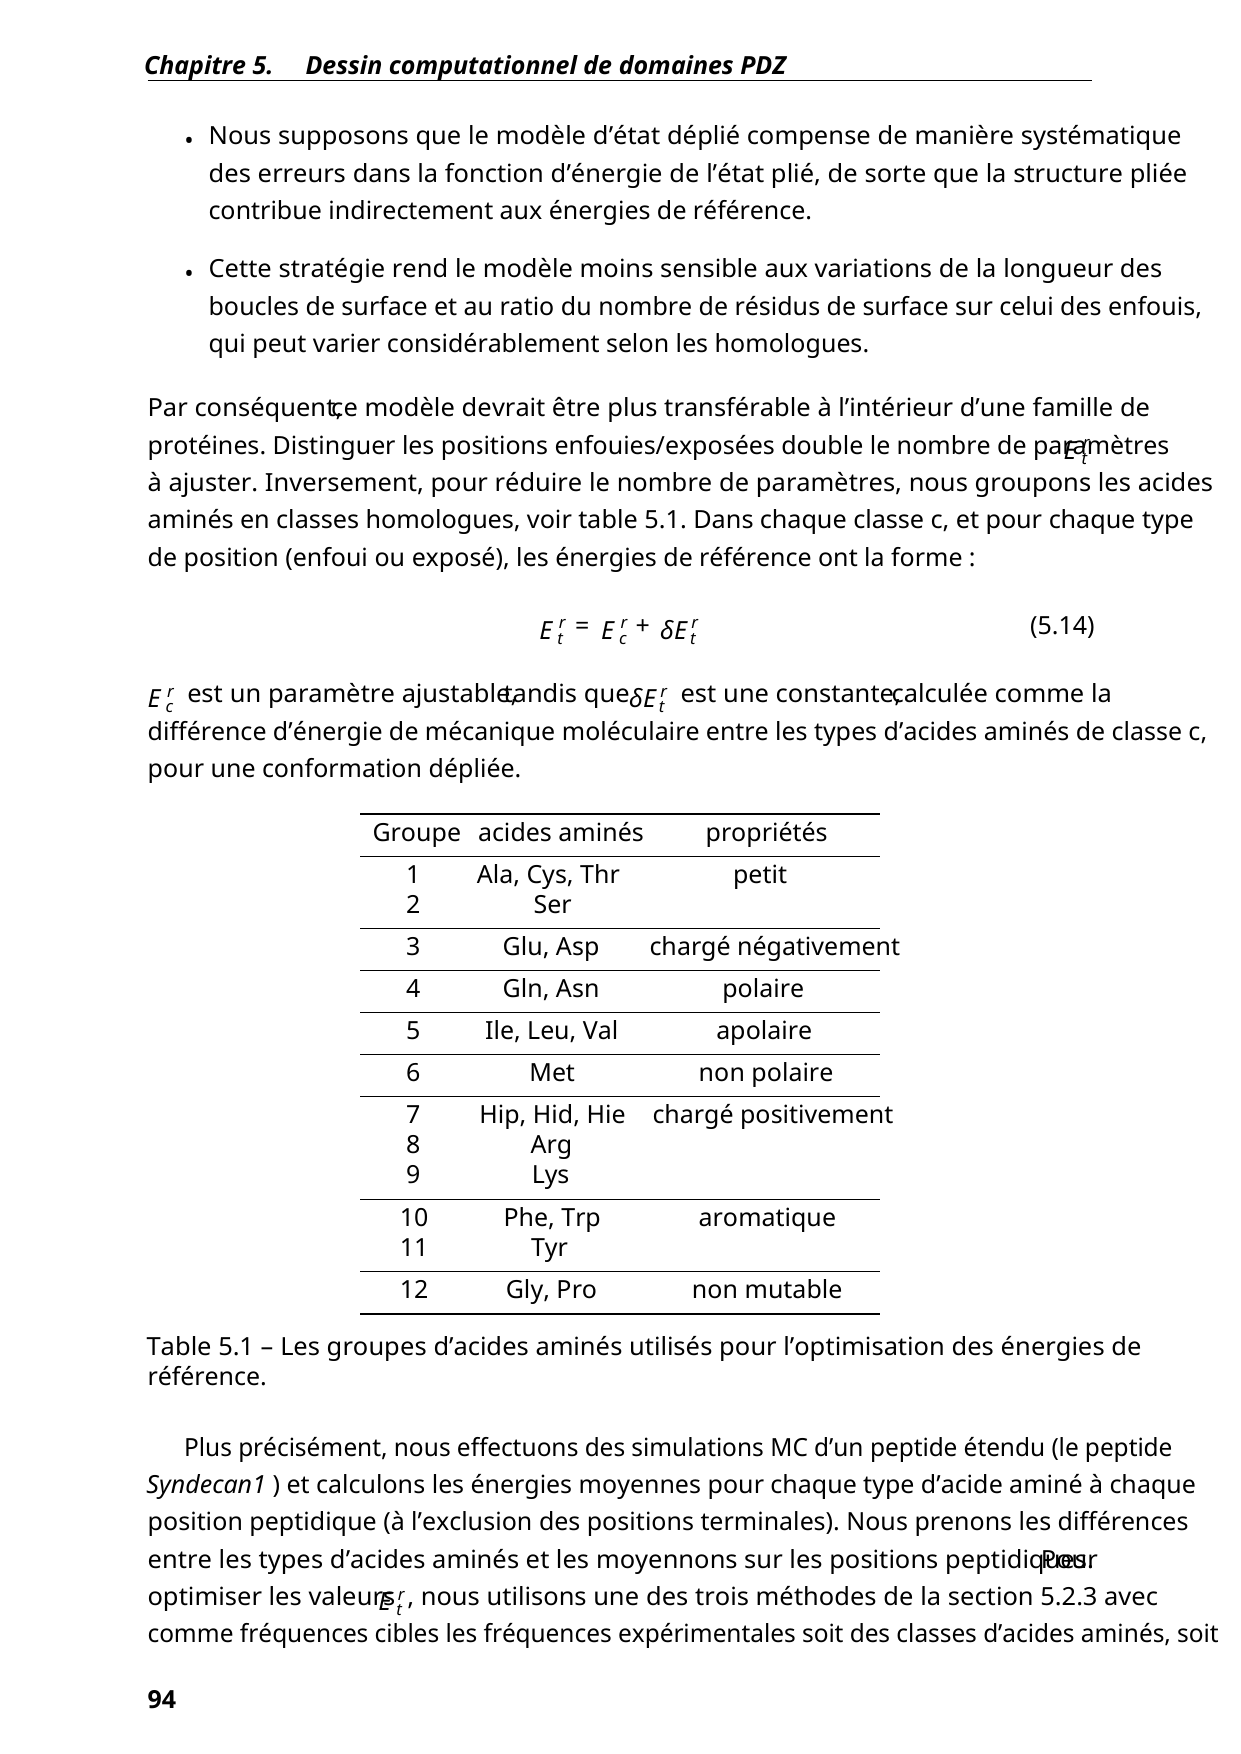

Chapitre 5.
Dessin computationnel de domaines PDZ
Nous supposons que le modèle d’état déplié compense de manière systématique
•
des erreurs dans la fonction d’énergie de l’état plié, de sorte que la structure pliée
contribue indirectement aux énergies de référence.
Cette stratégie rend le modèle moins sensible aux variations de la longueur des
•
boucles de surface et au ratio du nombre de résidus de surface sur celui des enfouis,
qui peut varier considérablement selon les homologues.
Par conséquent,
ce modèle devrait être plus transférable à l’intérieur d’une famille de
protéines. Distinguer les positions enfouies/exposées double le nombre de paramètres
r
E
t
à ajuster. Inversement, pour réduire le nombre de paramètres, nous groupons les acides
aminés en classes homologues, voir table 5.1. Dans chaque classe c, et pour chaque type
de position (enfoui ou exposé), les énergies de référence ont la forme :
=
+
(5.14)
r
r
r
E
E
δE
t
c
t
est un paramètre ajustable,
tandis que
est une constante,
calculée comme la
r
r
E
δE
c
t
différence d’énergie de mécanique moléculaire entre les types d’acides aminés de classe c,
pour une conformation dépliée.
Groupe
acides aminés
propriétés
1
Ala, Cys, Thr
petit
2
Ser
3
Glu, Asp
chargé négativement
4
Gln, Asn
polaire
5
Ile, Leu, Val
apolaire
6
Met
non polaire
7
Hip, Hid, Hie
chargé positivement
8
Arg
9
Lys
10
Phe, Trp
aromatique
11
Tyr
12
Gly, Pro
non mutable
Table 5.1 – Les groupes d’acides aminés utilisés pour l’optimisation des énergies de
référence.
Plus précisément, nous effectuons des simulations MC d’un peptide étendu (le peptide
Syndecan1 ) et calculons les énergies moyennes pour chaque type d’acide aminé à chaque
position peptidique (à l’exclusion des positions terminales). Nous prenons les différences
entre les types d’acides aminés et les moyennons sur les positions peptidiques.
Pour
optimiser les valeurs
, nous utilisons une des trois méthodes de la section 5.2.3 avec
r
E
t
comme fréquences cibles les fréquences expérimentales soit des classes d’acides aminés, soit
94